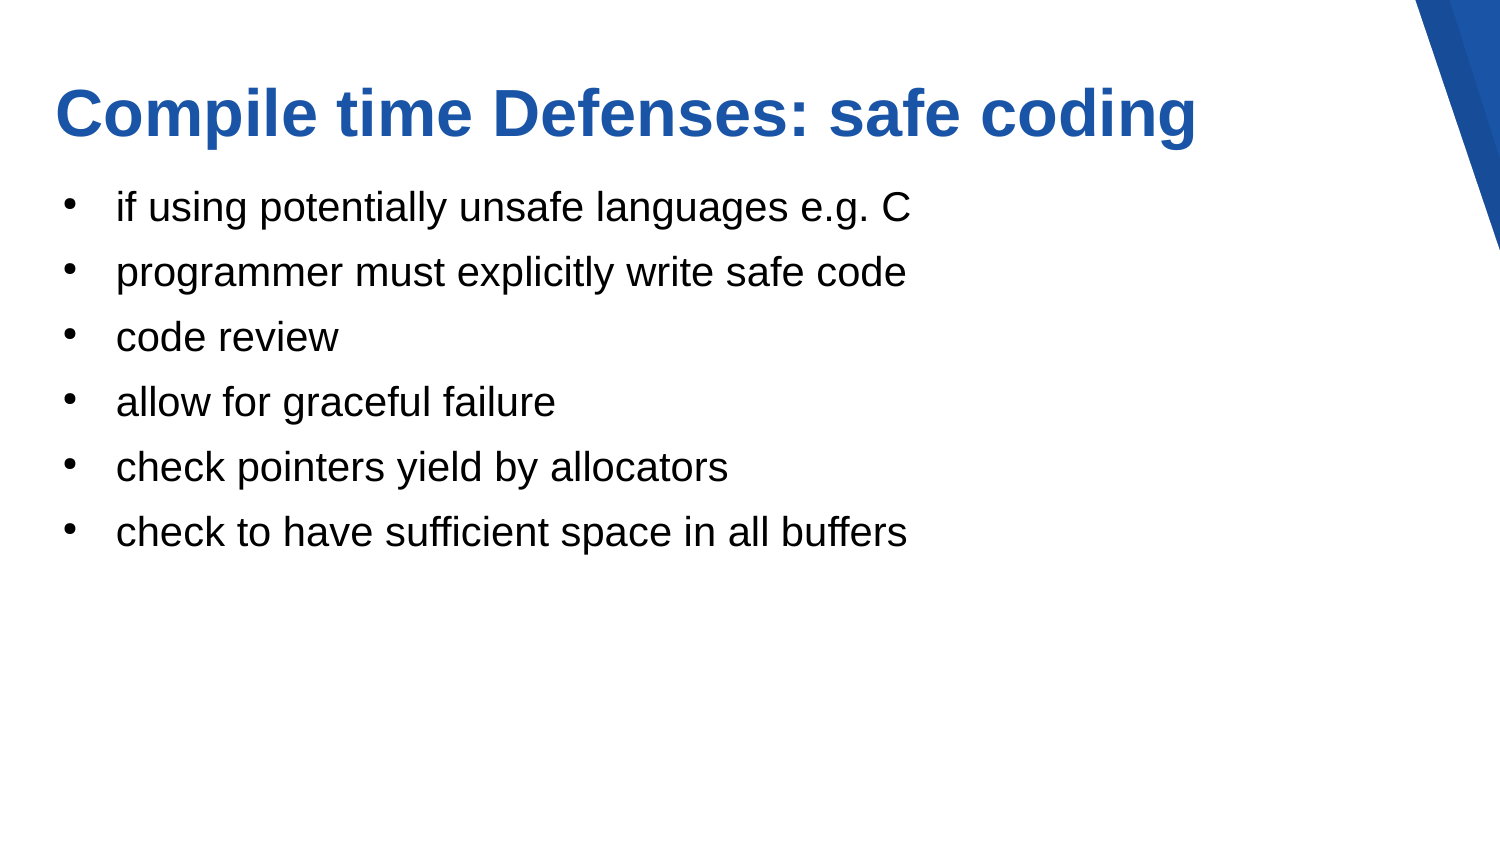

Compile time Defenses: safe coding
# if using potentially unsafe languages e.g. C
programmer must explicitly write safe code
code review
allow for graceful failure
check pointers yield by allocators
check to have sufficient space in all buffers